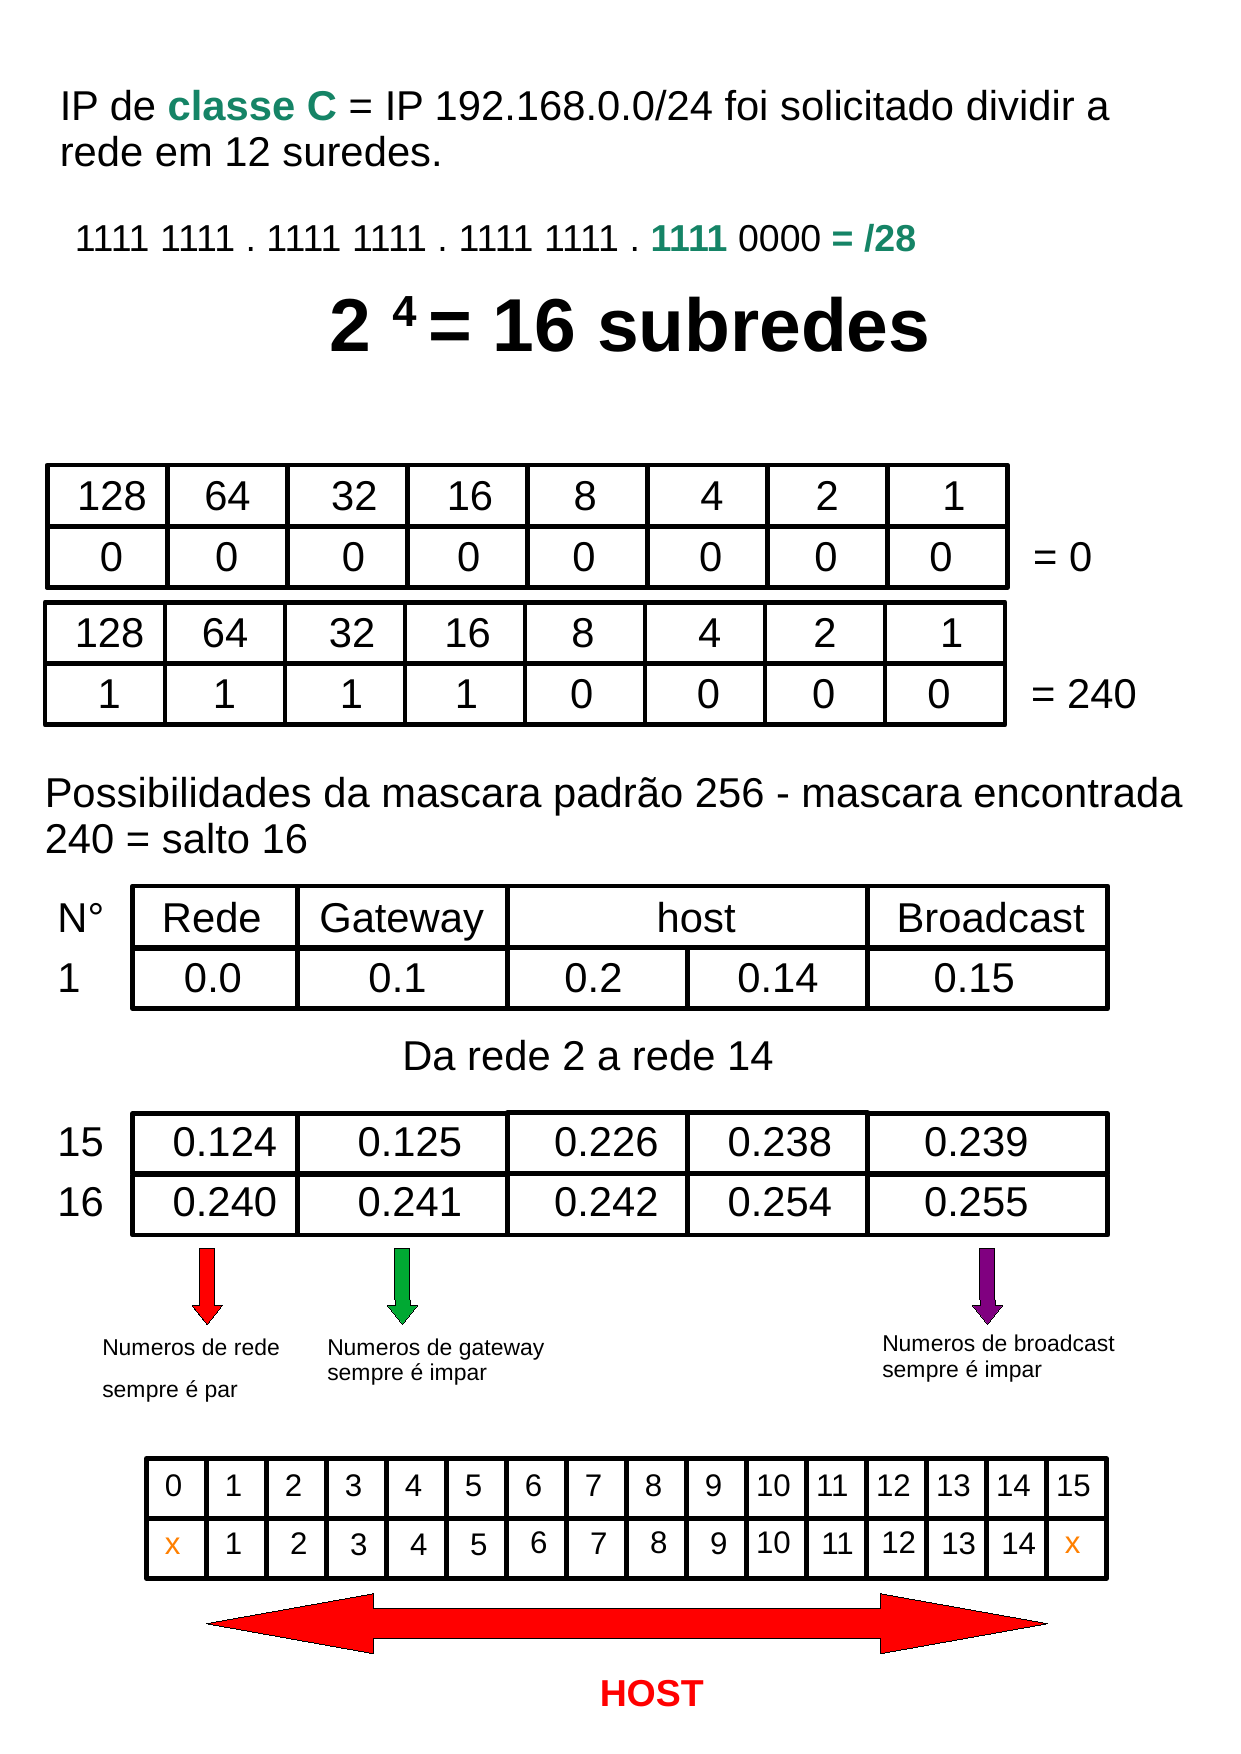

IP de classe C = IP 192.168.0.0/24 foi solicitado dividir a rede em 12 suredes.
1111 1111 . 1111 1111 . 1111 1111 . 1111 0000 = /28
2 4 = 16 subredes
128 64 32 16 8 4 2 1
 0 0 0 0 0 0 0 0 = 0
128 64 32 16 8 4 2 1
 1 1 1 1 0 0 0 0 = 240
Possibilidades da mascara padrão 256 - mascara encontrada 240 = salto 16
N° Rede Gateway host Broadcast
1 0.0 0.1 0.2 0.14 0.15
Da rede 2 a rede 14
15 0.124 0.125 0.226 0.238 0.239
16 0.240 0.241 0.242 0.254 0.255
Numeros de broadcast sempre é impar
Numeros de rede sempre é par
Numeros de gateway sempre é impar
 0
 1
 2
 3
 4
 5
 6
 7
 8
 9
 10
 11
 12
 13
 14
 15
 6
 8
 10
12
 x
 x
 7
 9
11
13
14
 1
 2
 3
 4
 5
HOST